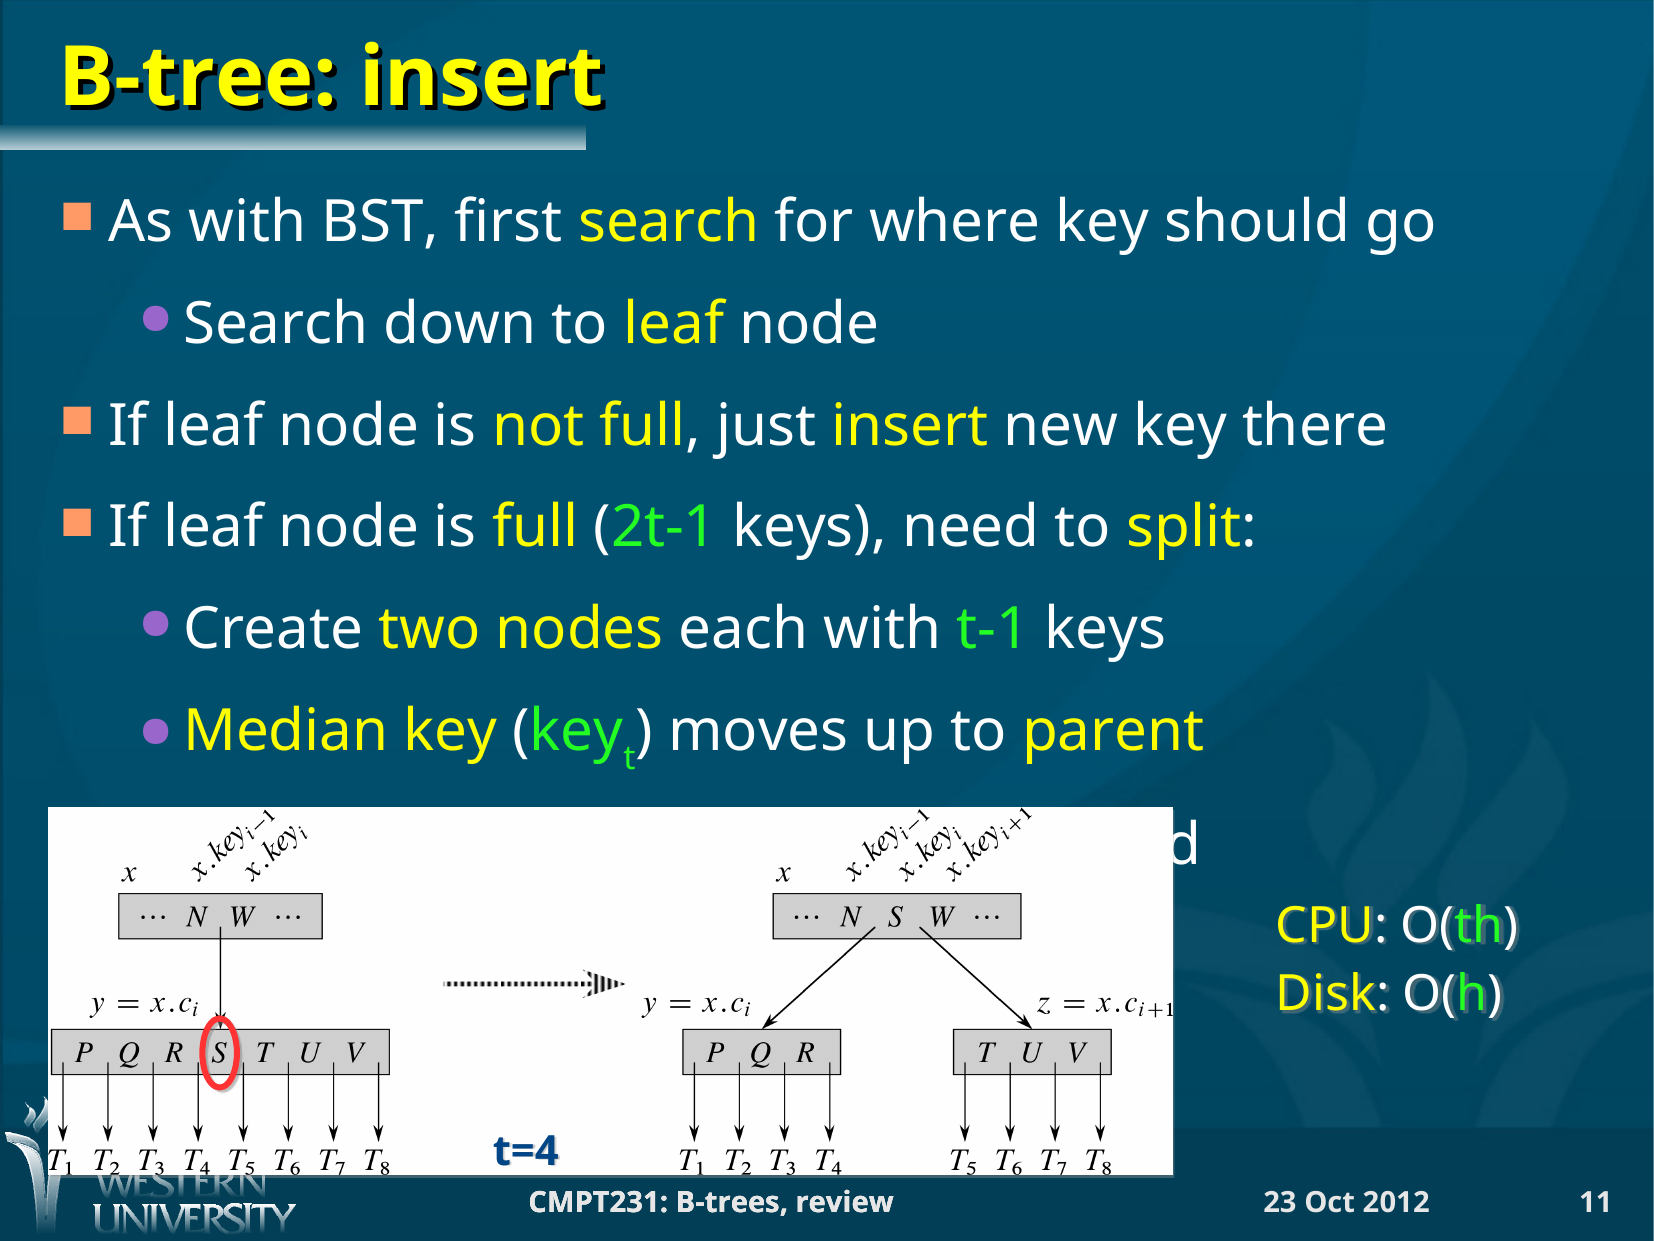

# B-tree: insert
As with BST, first search for where key should go
Search down to leaf node
If leaf node is not full, just insert new key there
If leaf node is full (2t-1 keys), need to split:
Create two nodes each with t-1 keys
Median key (keyt) moves up to parent
Iterate on parent, splitting as needed
CPU: O(th)
Disk: O(h)
t=4
CMPT231: B-trees, review
23 Oct 2012
11